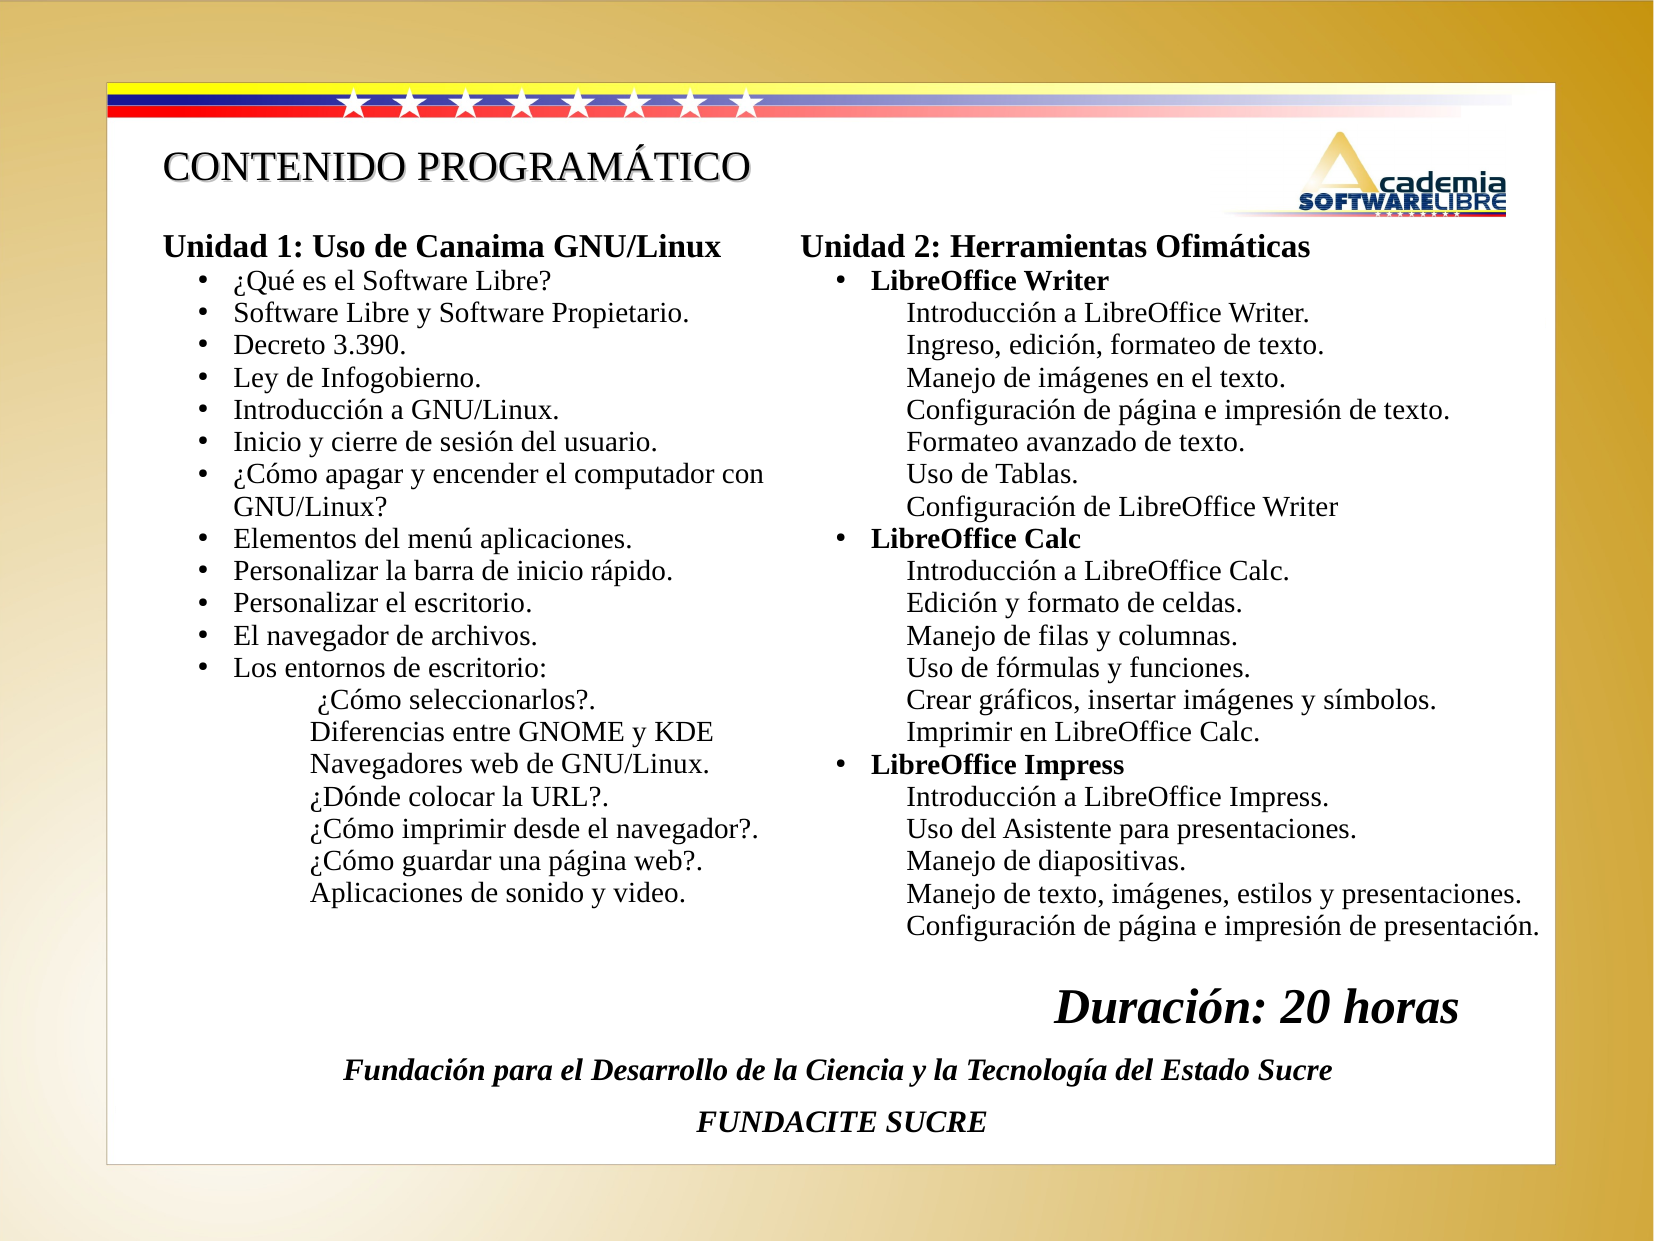

CONTENIDO PROGRAMÁTICO
Unidad 1: Uso de Canaima GNU/Linux
¿Qué es el Software Libre?
Software Libre y Software Propietario.
Decreto 3.390.
Ley de Infogobierno.
Introducción a GNU/Linux.
Inicio y cierre de sesión del usuario.
¿Cómo apagar y encender el computador con
GNU/Linux?
Elementos del menú aplicaciones.
Personalizar la barra de inicio rápido.
Personalizar el escritorio.
El navegador de archivos.
Los entornos de escritorio:
		 ¿Cómo seleccionarlos?.
		Diferencias entre GNOME y KDE
	 	Navegadores web de GNU/Linux.
		¿Dónde colocar la URL?.
		¿Cómo imprimir desde el navegador?.
		¿Cómo guardar una página web?.
		Aplicaciones de sonido y video.
Unidad 2: Herramientas Ofimáticas
LibreOffice Writer
Introducción a LibreOffice Writer.
Ingreso, edición, formateo de texto.
Manejo de imágenes en el texto.
Configuración de página e impresión de texto.
Formateo avanzado de texto.
Uso de Tablas.
Configuración de LibreOffice Writer
LibreOffice Calc
Introducción a LibreOffice Calc.
Edición y formato de celdas.
Manejo de filas y columnas.
Uso de fórmulas y funciones.
Crear gráficos, insertar imágenes y símbolos.
Imprimir en LibreOffice Calc.
LibreOffice Impress
Introducción a LibreOffice Impress.
Uso del Asistente para presentaciones.
Manejo de diapositivas.
Manejo de texto, imágenes, estilos y presentaciones.
Configuración de página e impresión de presentación.
Duración: 20 horas
Fundación para el Desarrollo de la Ciencia y la Tecnología del Estado Sucre
 FUNDACITE SUCRE